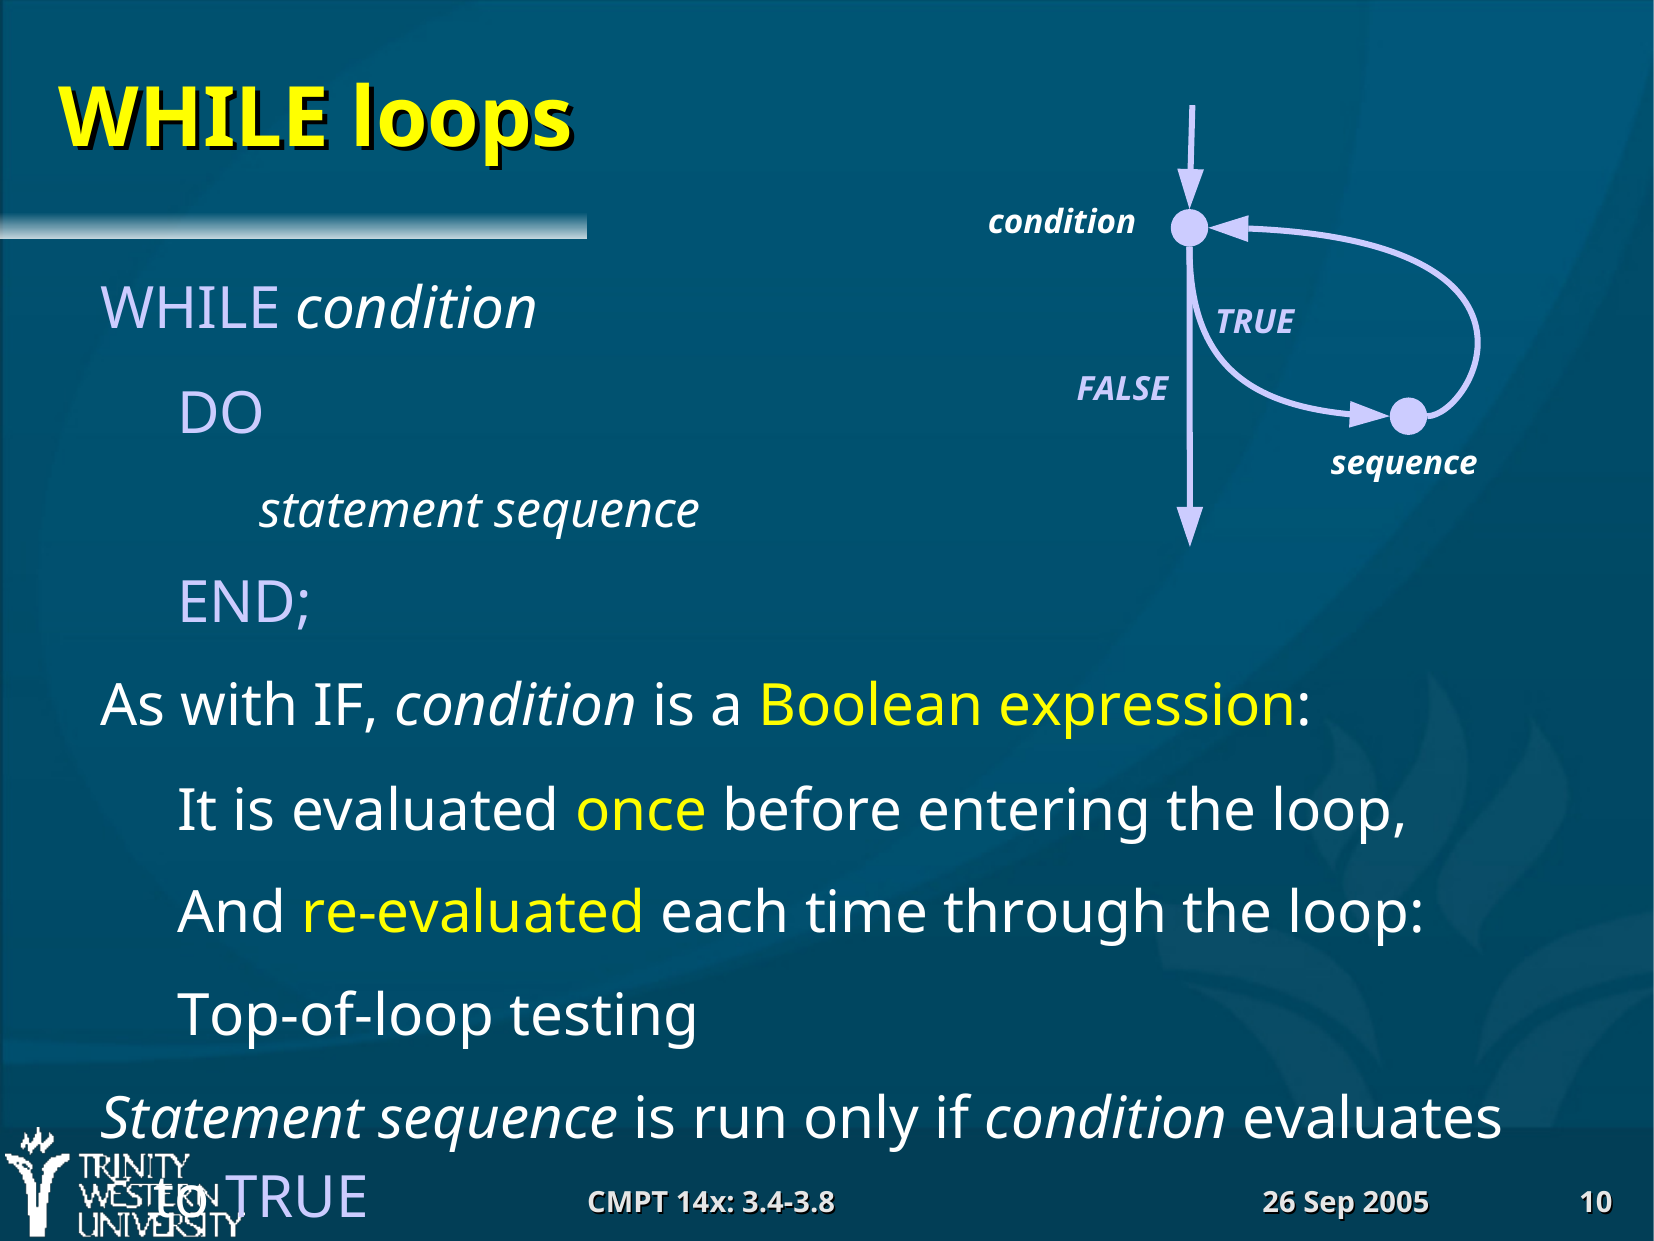

# WHILE loops
condition
TRUE
FALSE
sequence
WHILE condition
DO
statement sequence
END;
As with IF, condition is a Boolean expression:
It is evaluated once before entering the loop,
And re-evaluated each time through the loop:
Top-of-loop testing
Statement sequence is run only if condition evaluates to TRUE
CMPT 14x: 3.4-3.8
26 Sep 2005
10